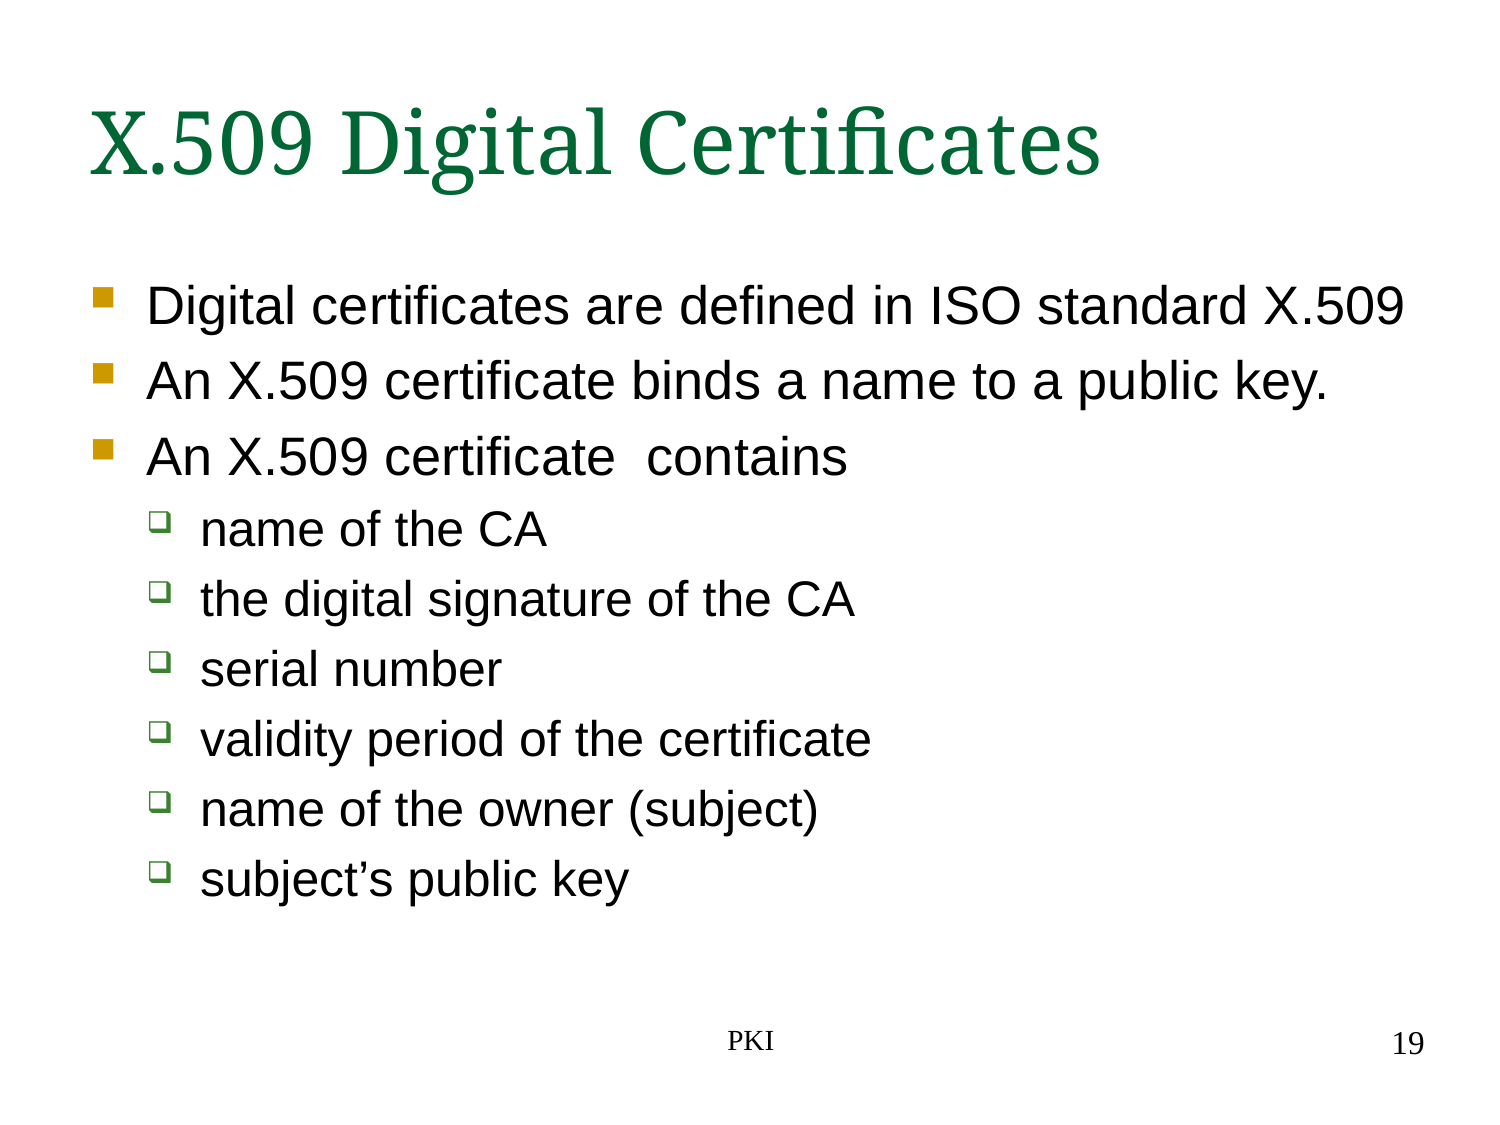

# X.509 Digital Certificates
Digital certificates are defined in ISO standard X.509
An X.509 certificate binds a name to a public key.
An X.509 certificate contains
name of the CA
the digital signature of the CA
serial number
validity period of the certificate
name of the owner (subject)
subject’s public key
PKI
19